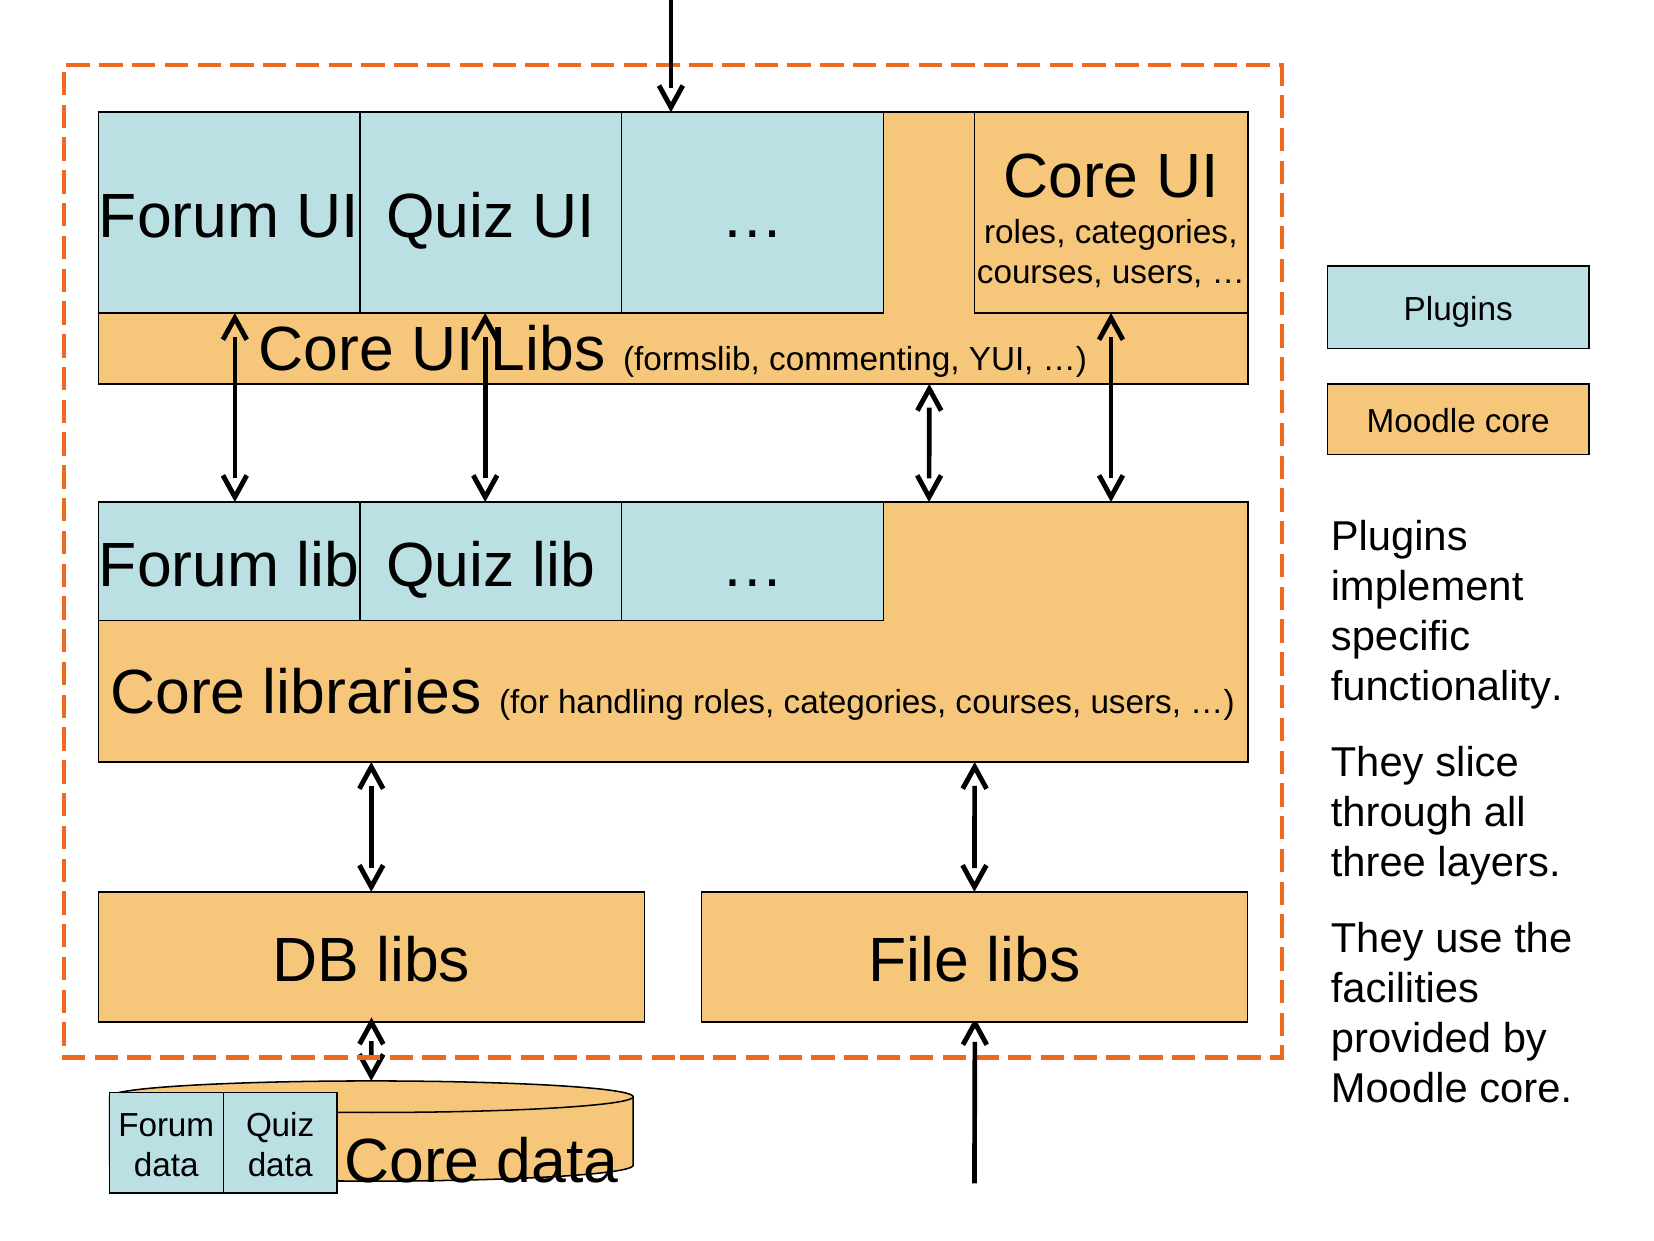

Core UI Libs (formslib, commenting, YUI, …)
Forum UI
Quiz UI
…
Core UI
roles, categories,
courses, users, …
Plugins
Moodle core
Plugins implement specific functionality.
They slice through all three layers.
They use the facilities provided by Moodle core.
Core libraries (for handling roles, categories, courses, users, …)
Forum lib
Quiz lib
…
DB libs
File libs
Core data
Forum
data
Quiz
data